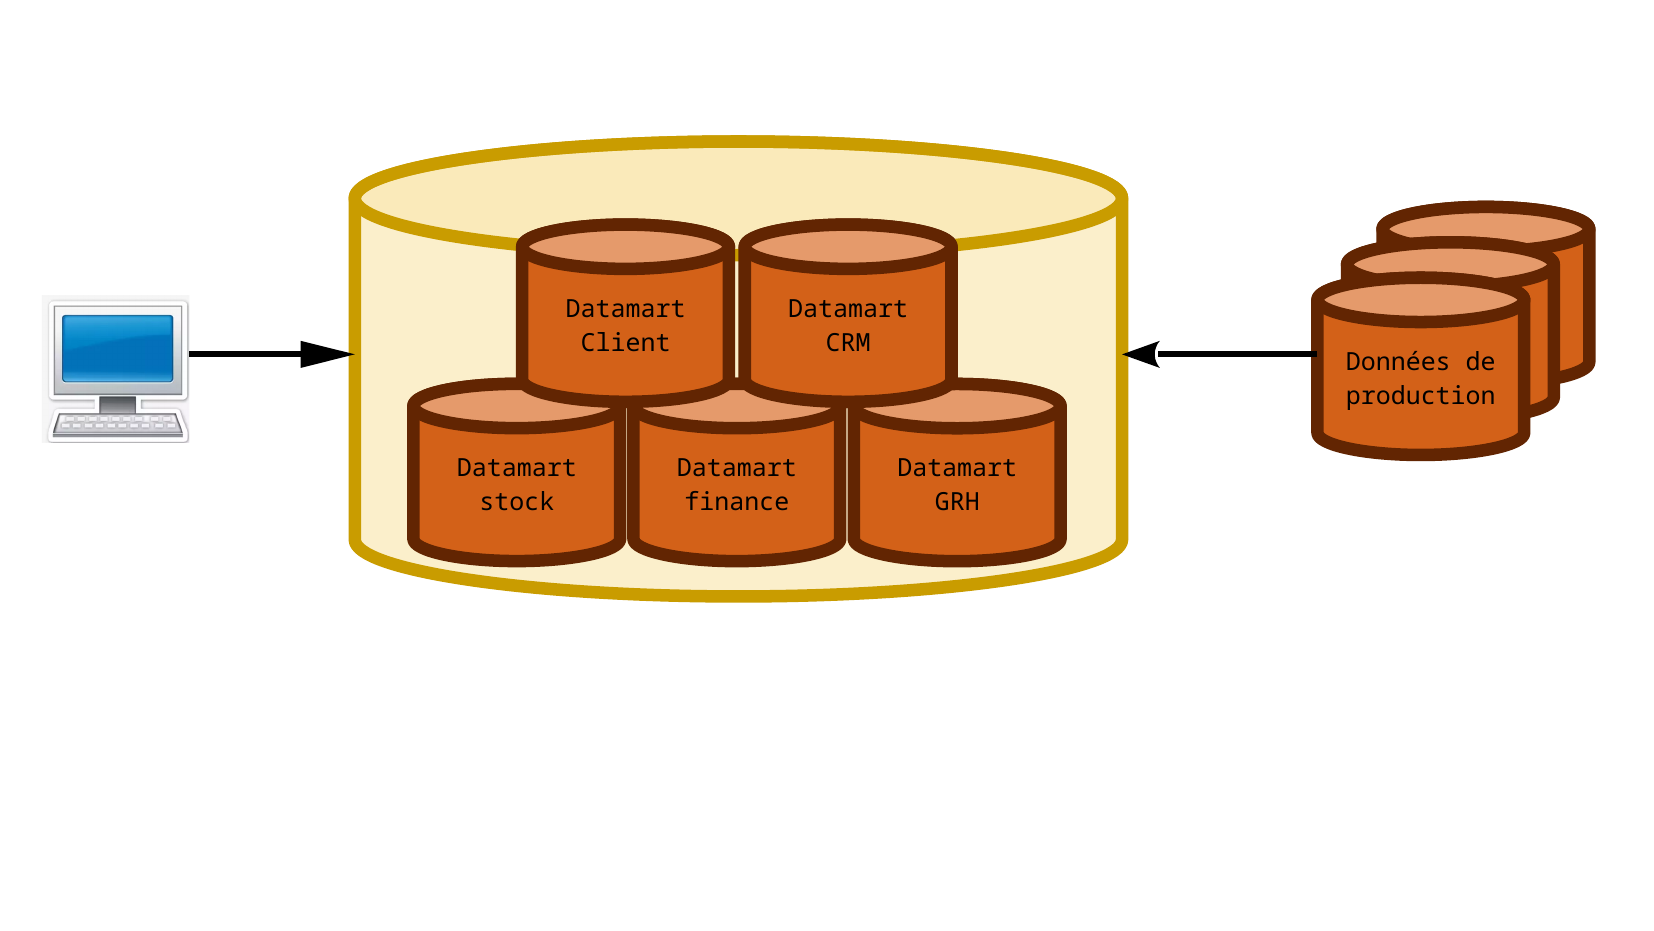

Données de production
Datamart Client
Datamart CRM
Données de production
Données de production
Datamart stock
Datamart finance
Datamart GRH